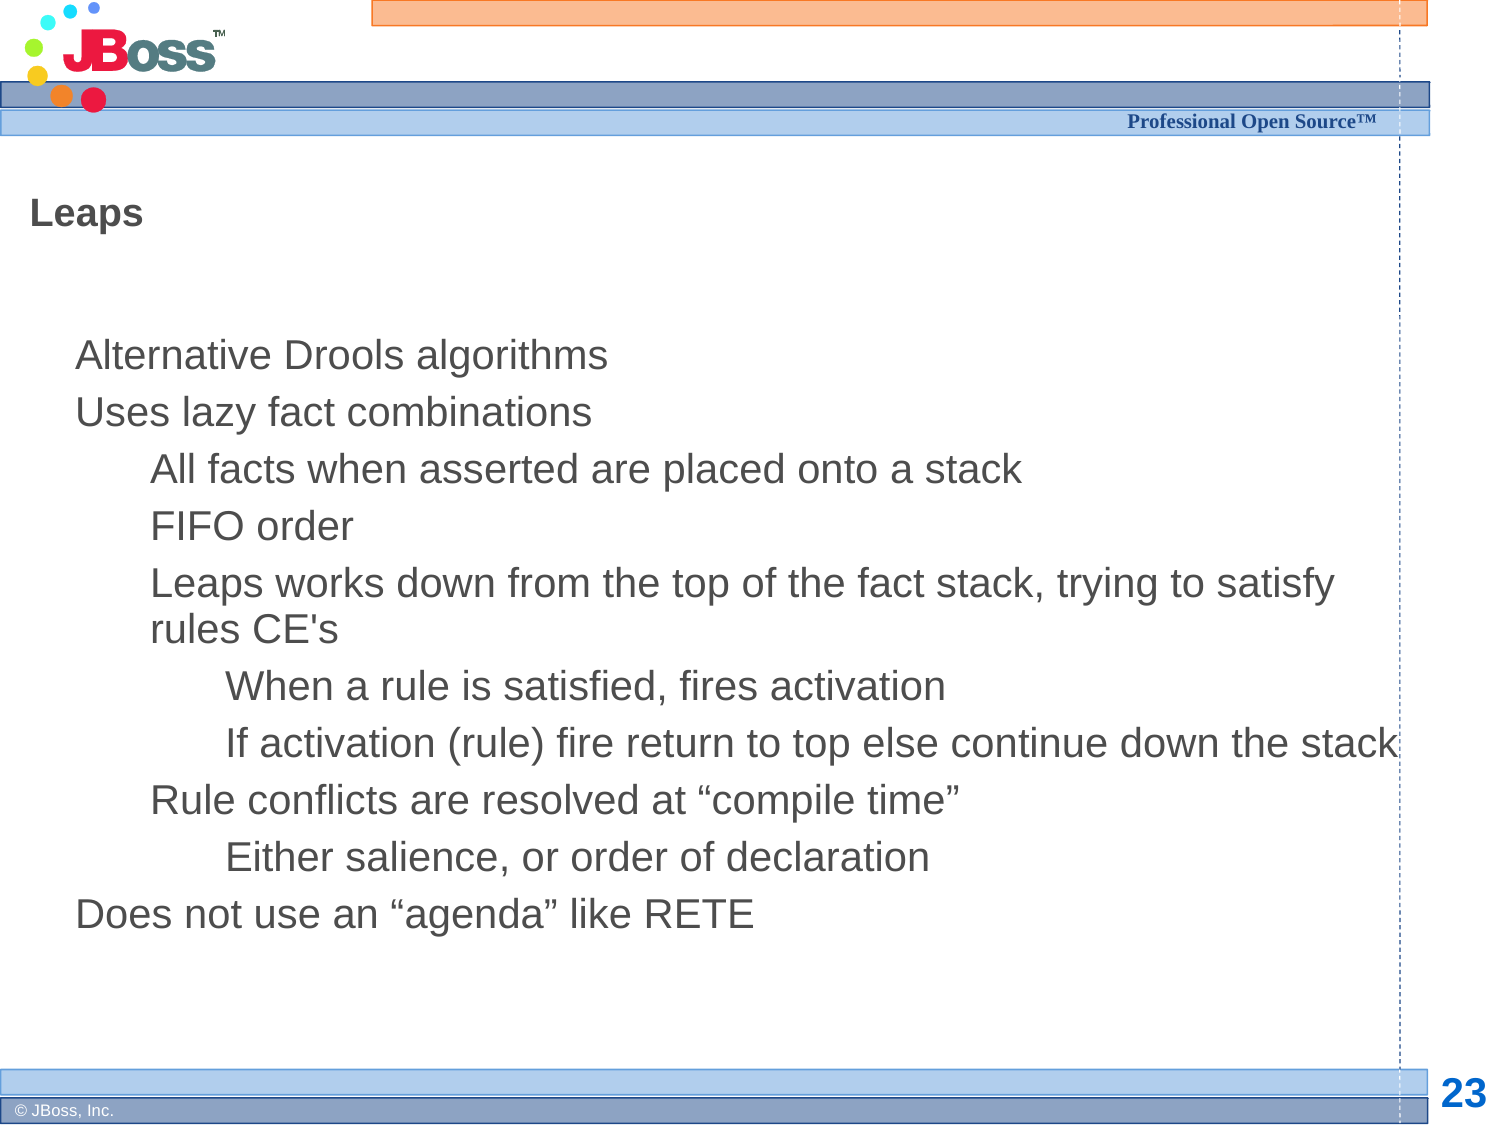

# Leaps
Alternative Drools algorithms
Uses lazy fact combinations
All facts when asserted are placed onto a stack
FIFO order
Leaps works down from the top of the fact stack, trying to satisfy rules CE's
When a rule is satisfied, fires activation
If activation (rule) fire return to top else continue down the stack
Rule conflicts are resolved at “compile time”
Either salience, or order of declaration
Does not use an “agenda” like RETE